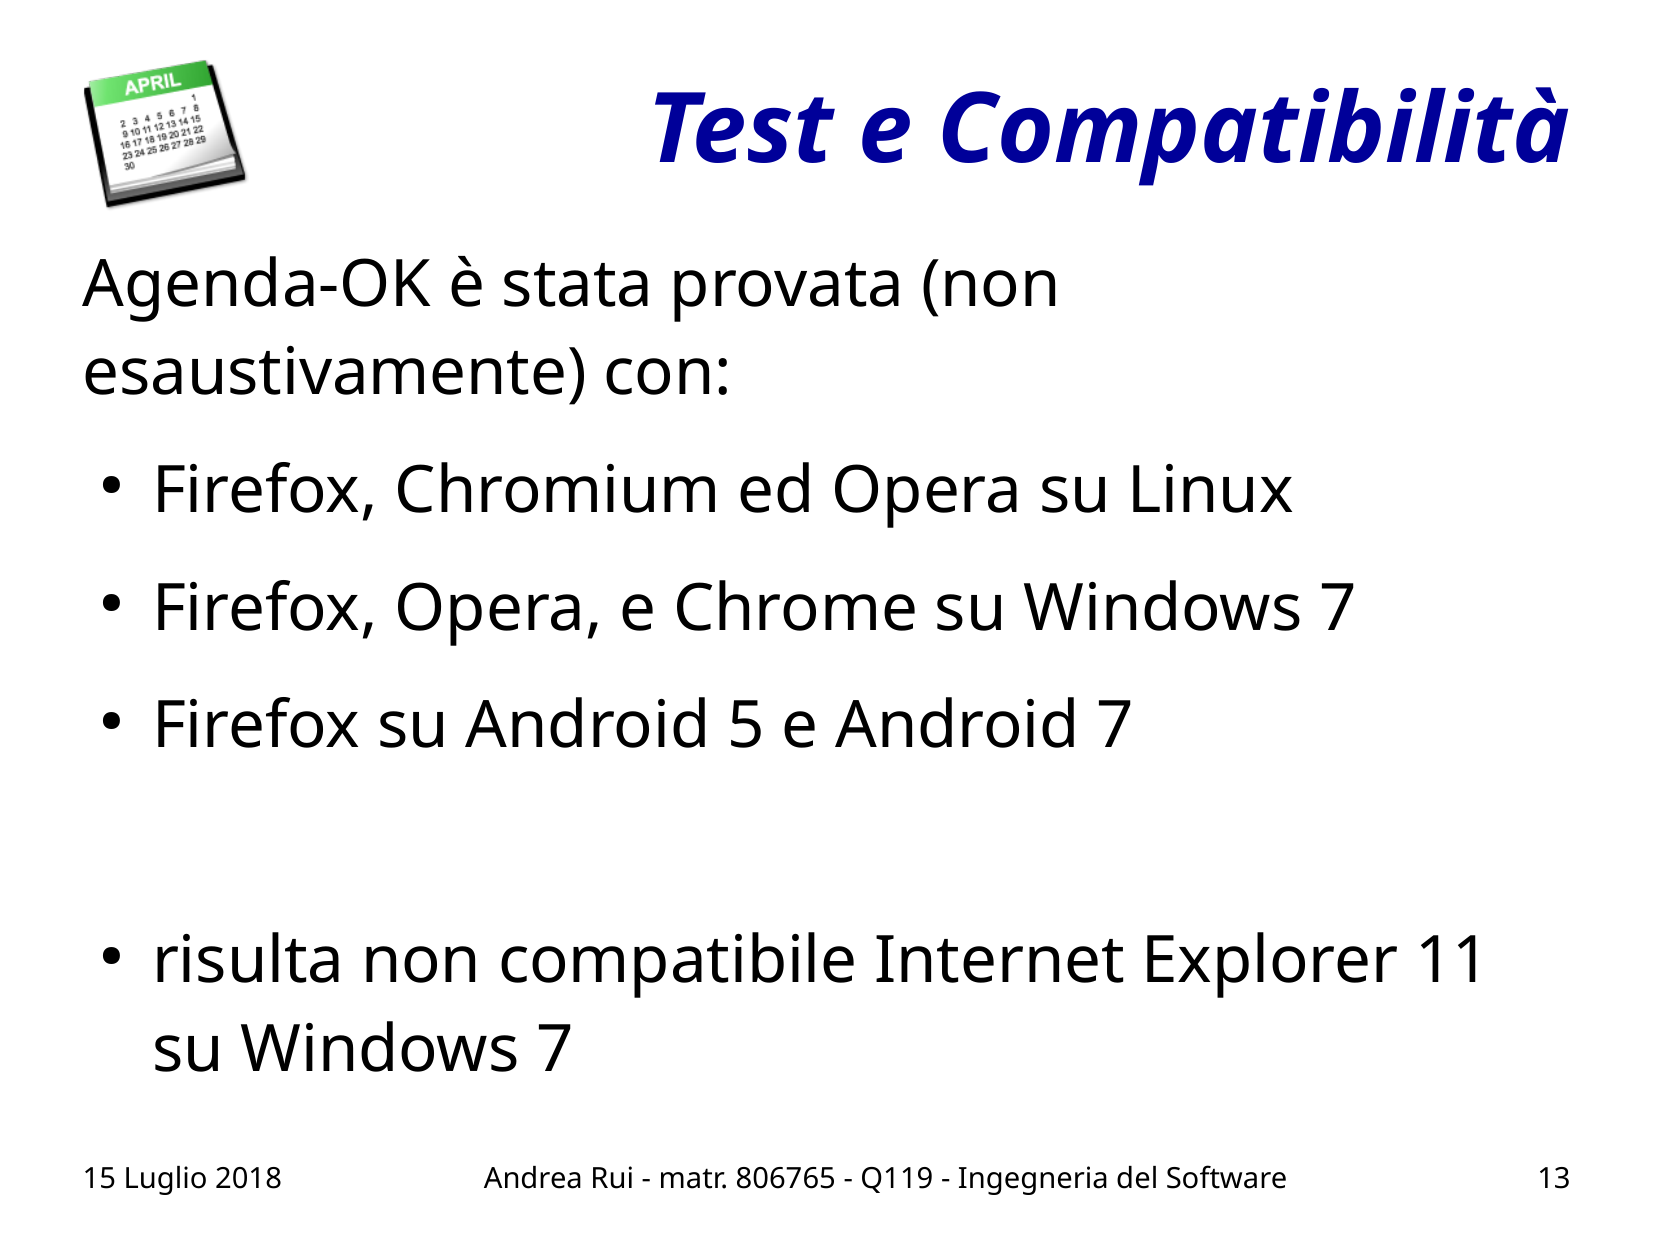

# Test e Compatibilità
Agenda-OK è stata provata (non esaustivamente) con:
Firefox, Chromium ed Opera su Linux
Firefox, Opera, e Chrome su Windows 7
Firefox su Android 5 e Android 7
risulta non compatibile Internet Explorer 11 su Windows 7
15 Luglio 2018
Andrea Rui - matr. 806765 - Q119 - Ingegneria del Software
13